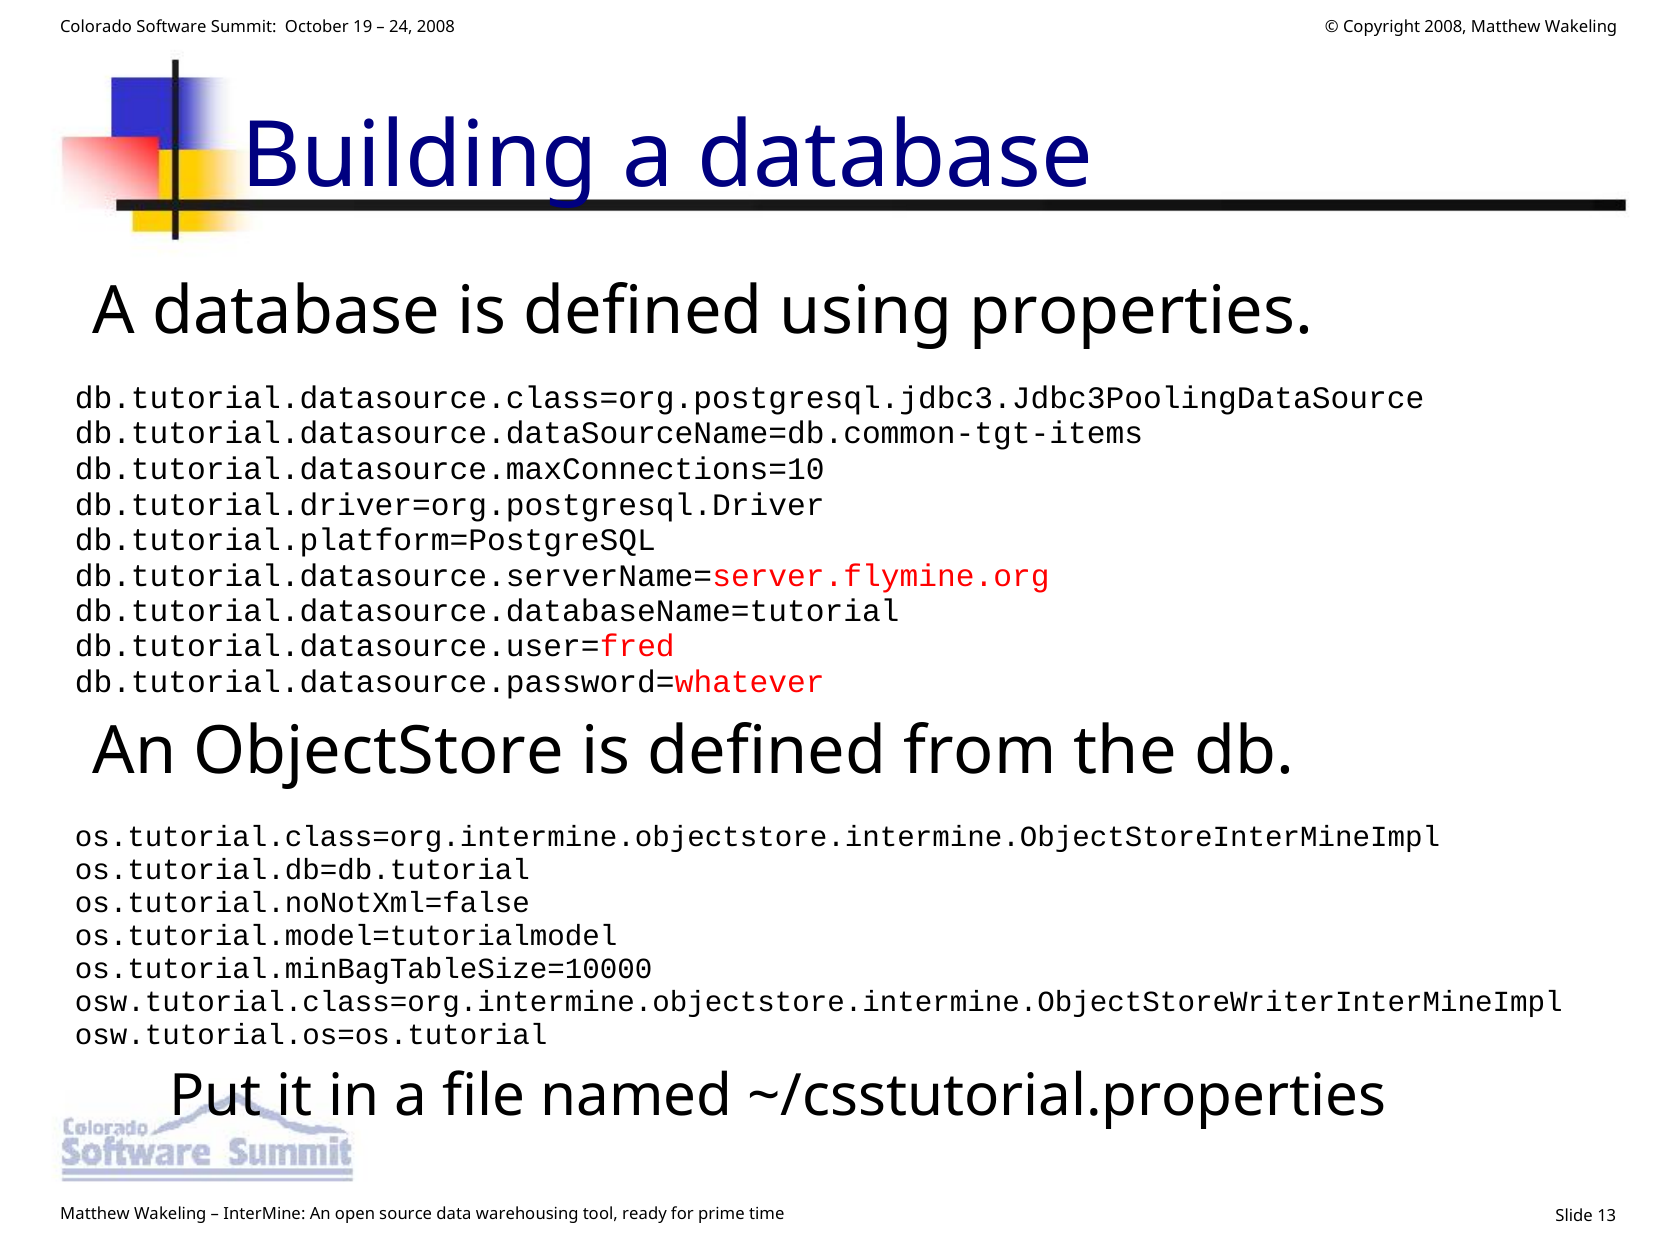

# Building a database
A database is defined using properties.
db.tutorial.datasource.class=org.postgresql.jdbc3.Jdbc3PoolingDataSource
db.tutorial.datasource.dataSourceName=db.common-tgt-items
db.tutorial.datasource.maxConnections=10
db.tutorial.driver=org.postgresql.Driver
db.tutorial.platform=PostgreSQL
db.tutorial.datasource.serverName=server.flymine.org
db.tutorial.datasource.databaseName=tutorial
db.tutorial.datasource.user=fred
db.tutorial.datasource.password=whatever
An ObjectStore is defined from the db.
os.tutorial.class=org.intermine.objectstore.intermine.ObjectStoreInterMineImpl
os.tutorial.db=db.tutorial
os.tutorial.noNotXml=false
os.tutorial.model=tutorialmodel
os.tutorial.minBagTableSize=10000
osw.tutorial.class=org.intermine.objectstore.intermine.ObjectStoreWriterInterMineImpl
osw.tutorial.os=os.tutorial
Put it in a file named ~/csstutorial.properties